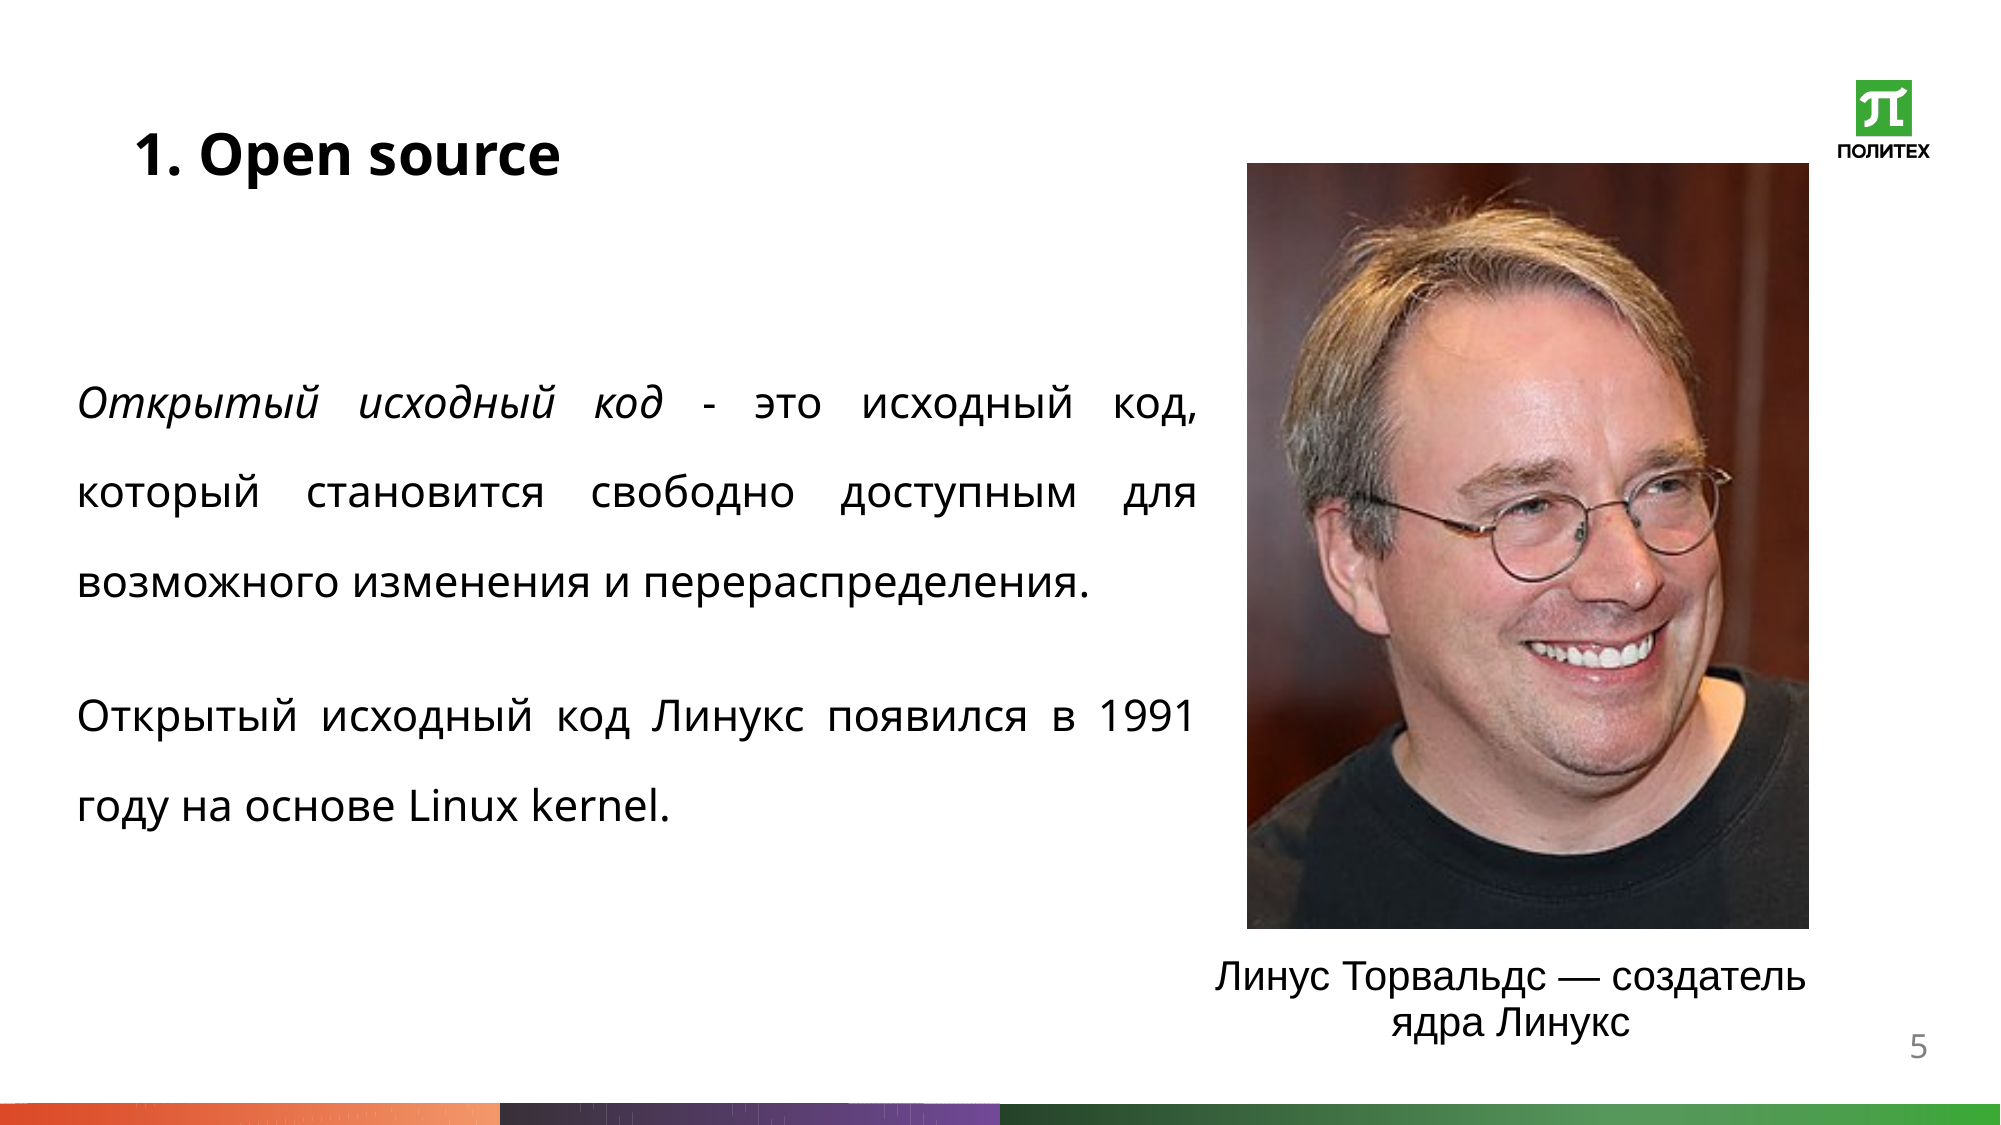

1. Open source
Открытый исходный код - это исходный код, который становится свободно доступным для возможного изменения и перераспределения.
Открытый исходный код Линукс появился в 1991 году на основе Linux kernel.
Линус Торвальдс — создатель ядра Линукс